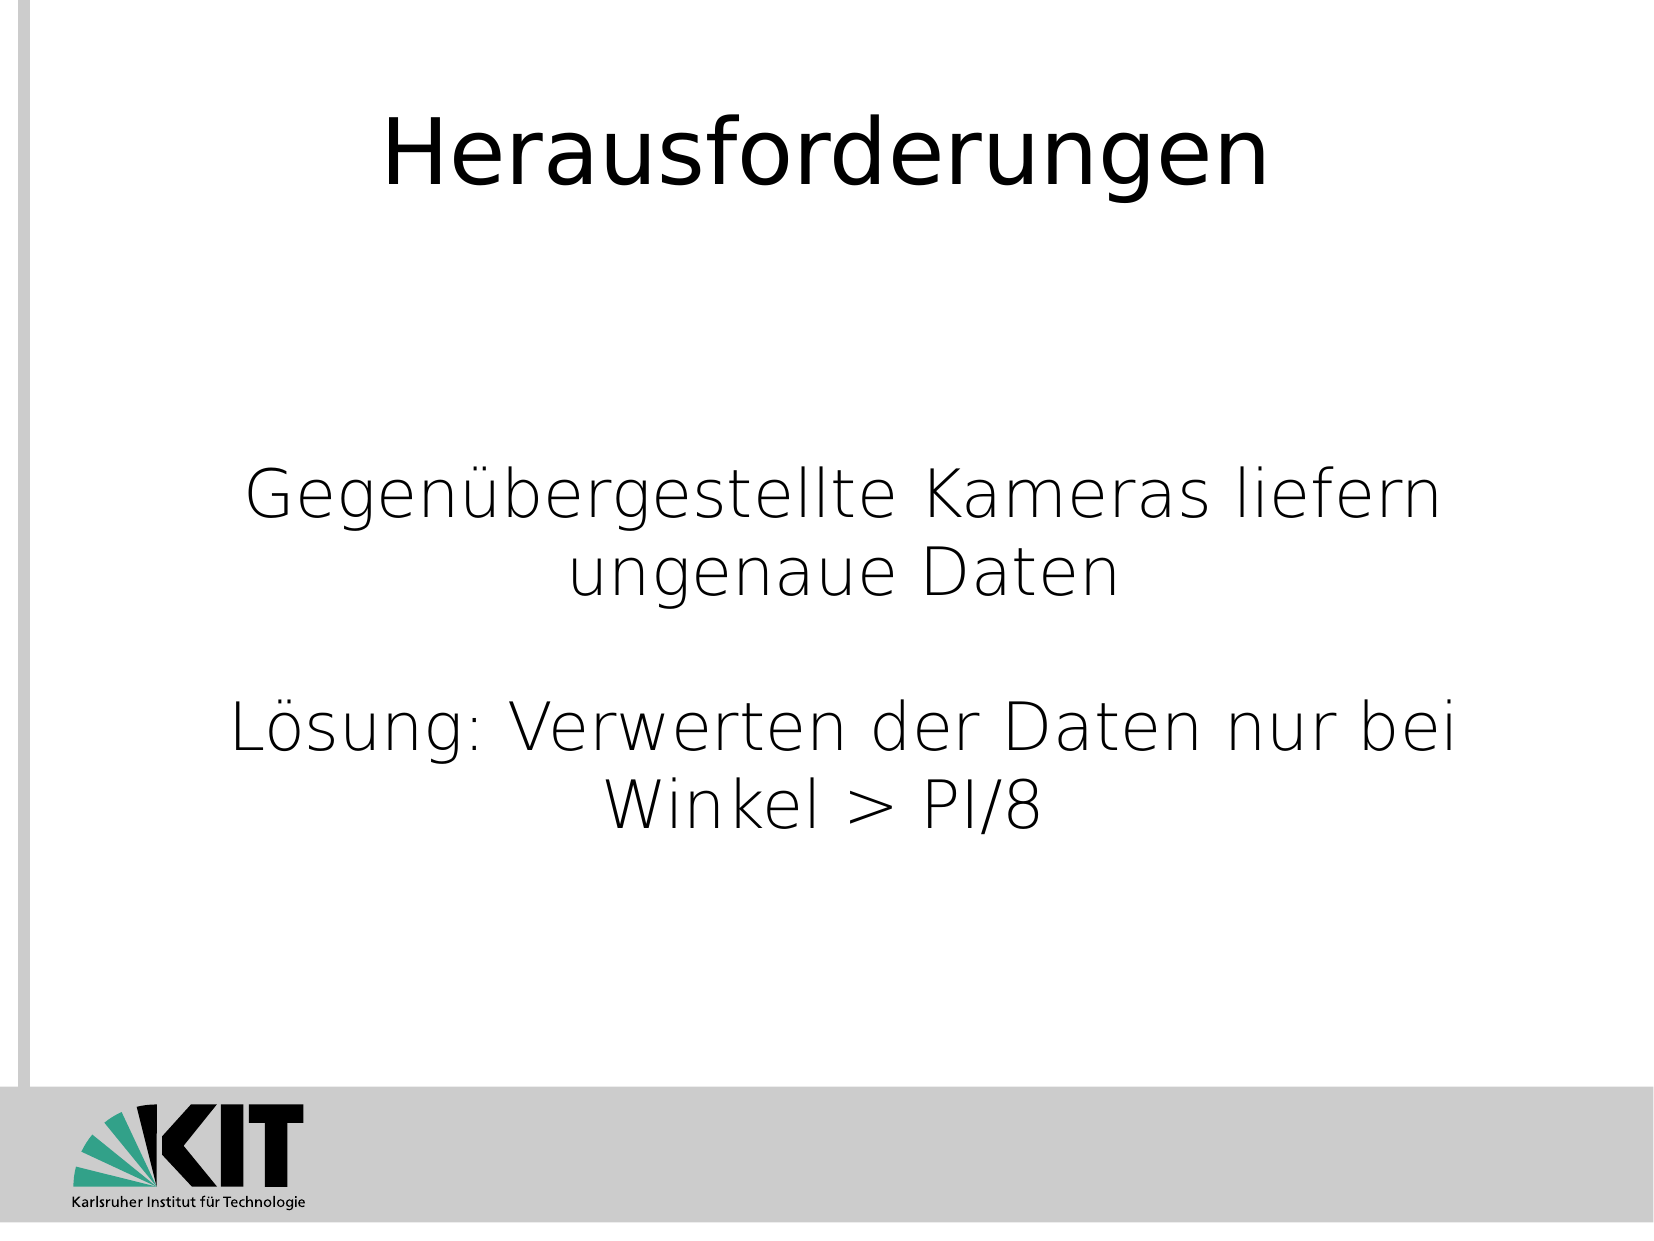

# Herausforderungen
Gegenübergestellte Kameras liefern ungenaue Daten
Lösung: Verwerten der Daten nur bei Winkel > PI/8